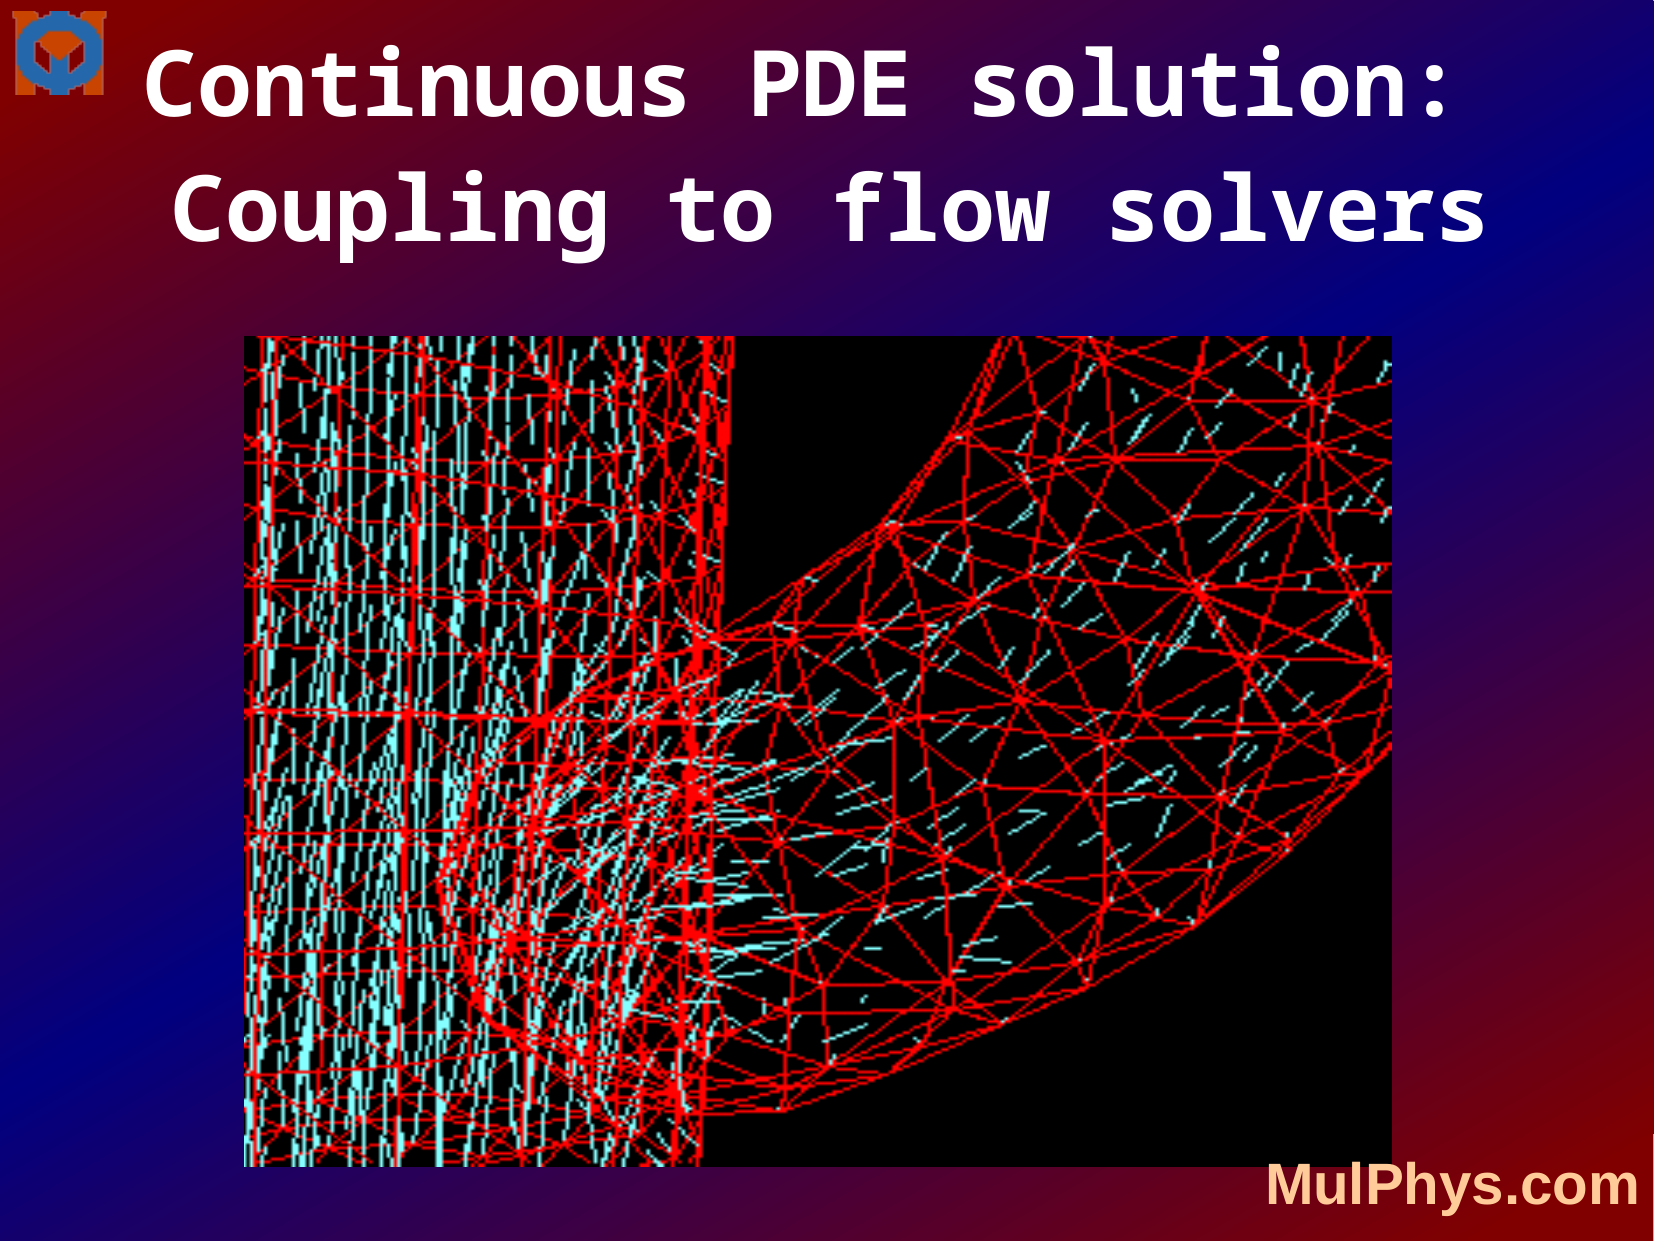

# Continuous PDE solution: Coupling to flow solvers
MulPhys.com